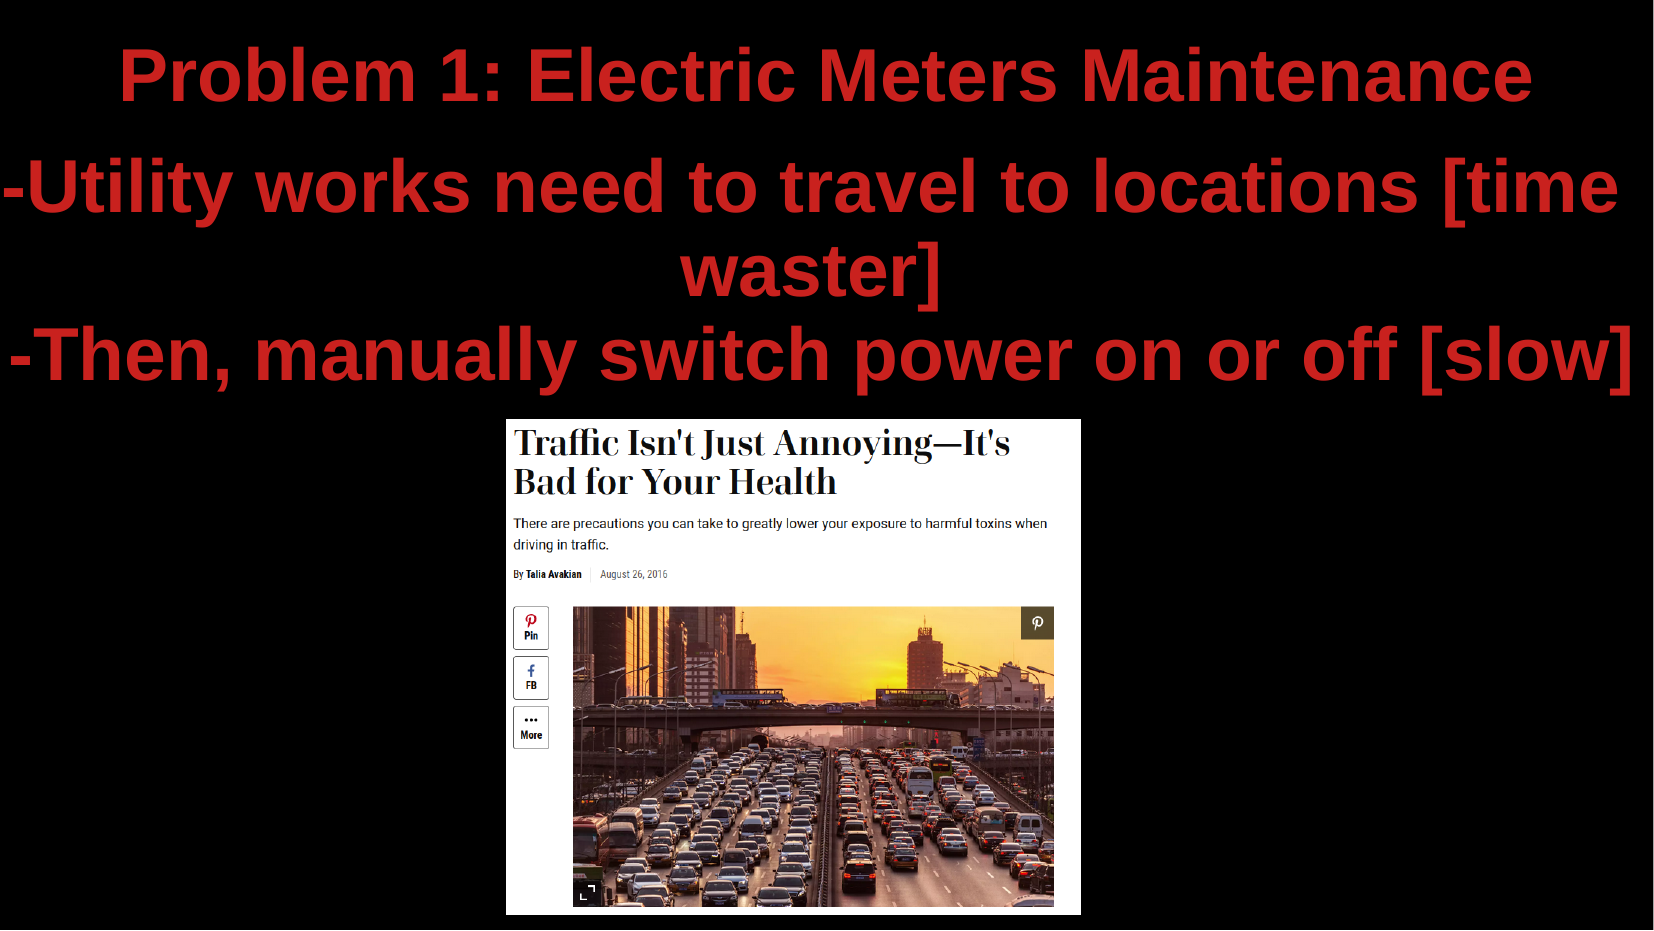

# Problem 1: Electric Meters Maintenance
-Utility works need to travel to locations [time waster]
 -Then, manually switch power on or off [slow]